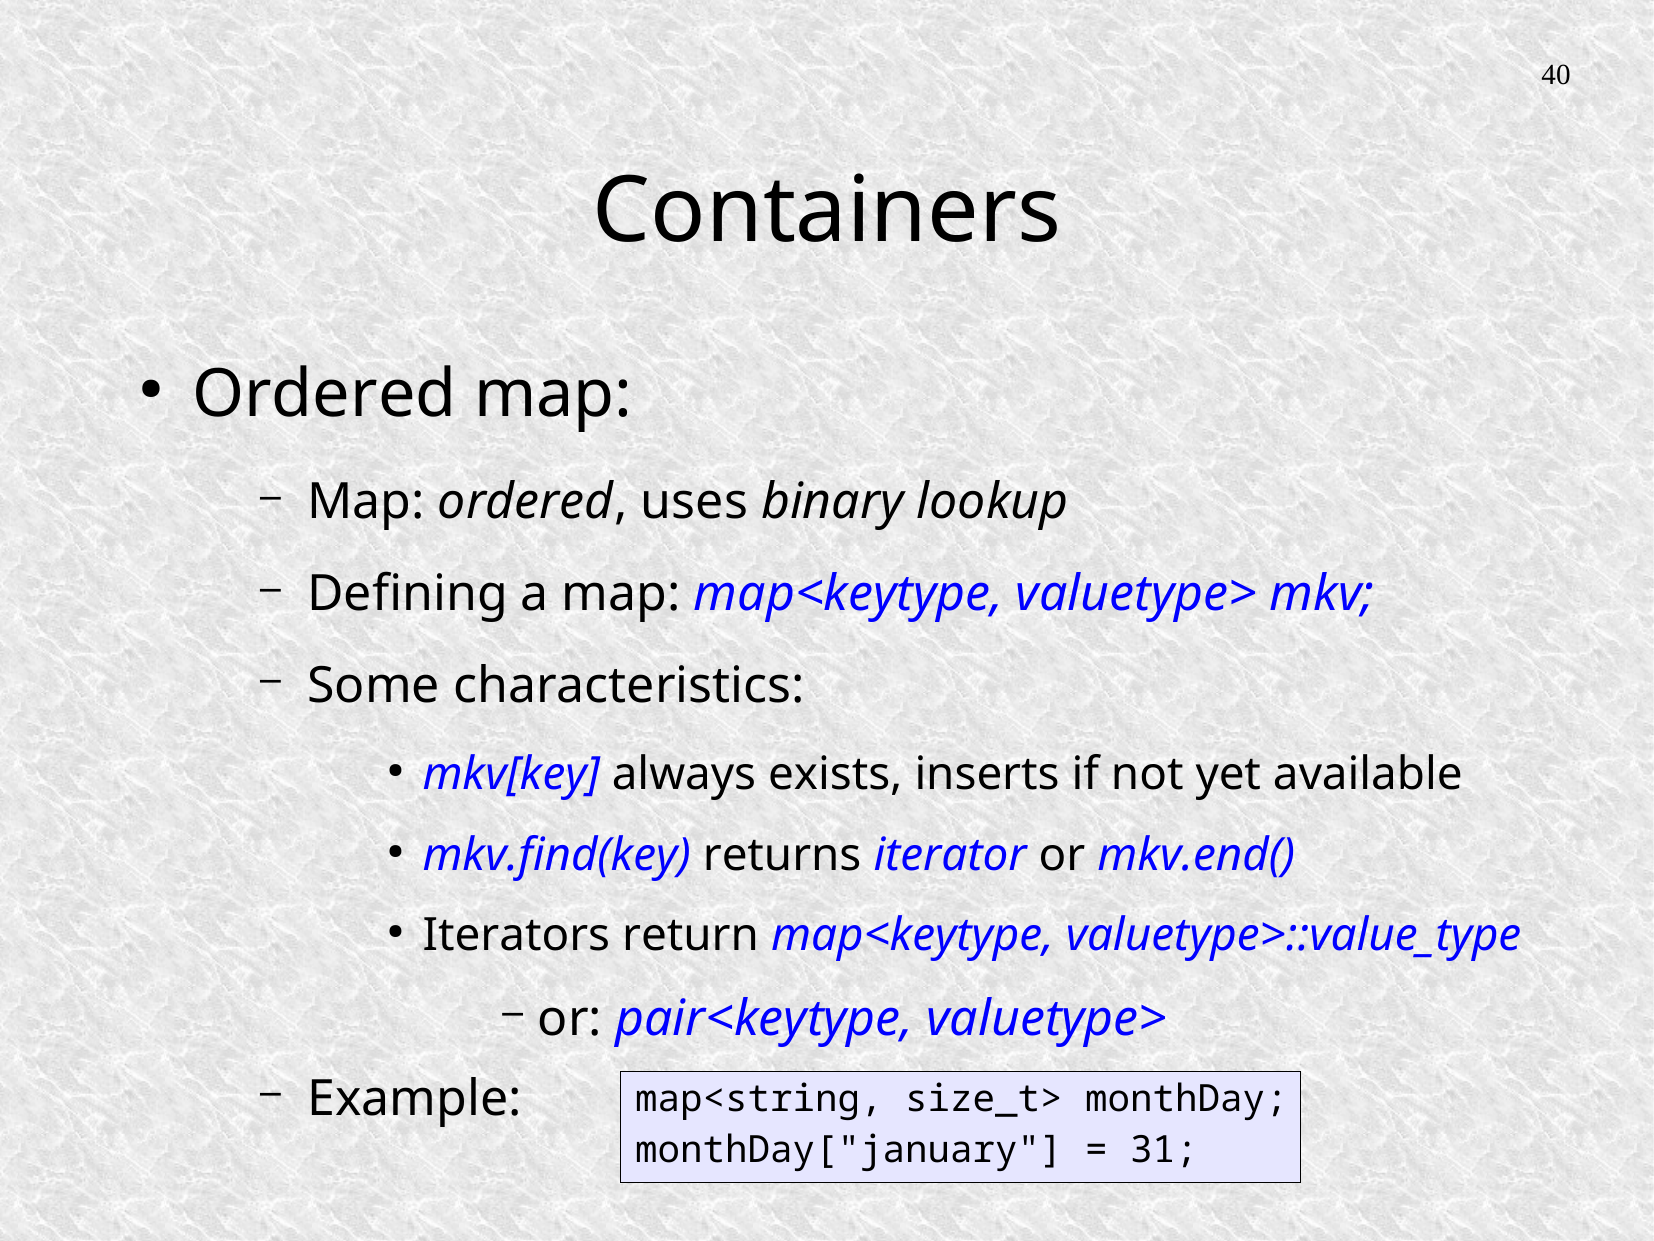

40
# Containers
Ordered map:
Map: ordered, uses binary lookup
Defining a map: map<keytype, valuetype> mkv;
Some characteristics:
mkv[key] always exists, inserts if not yet available
mkv.find(key) returns iterator or mkv.end()
Iterators return map<keytype, valuetype>::value_type
or: pair<keytype, valuetype>
Example:
map<string, size_t> monthDay;
monthDay["january"] = 31;